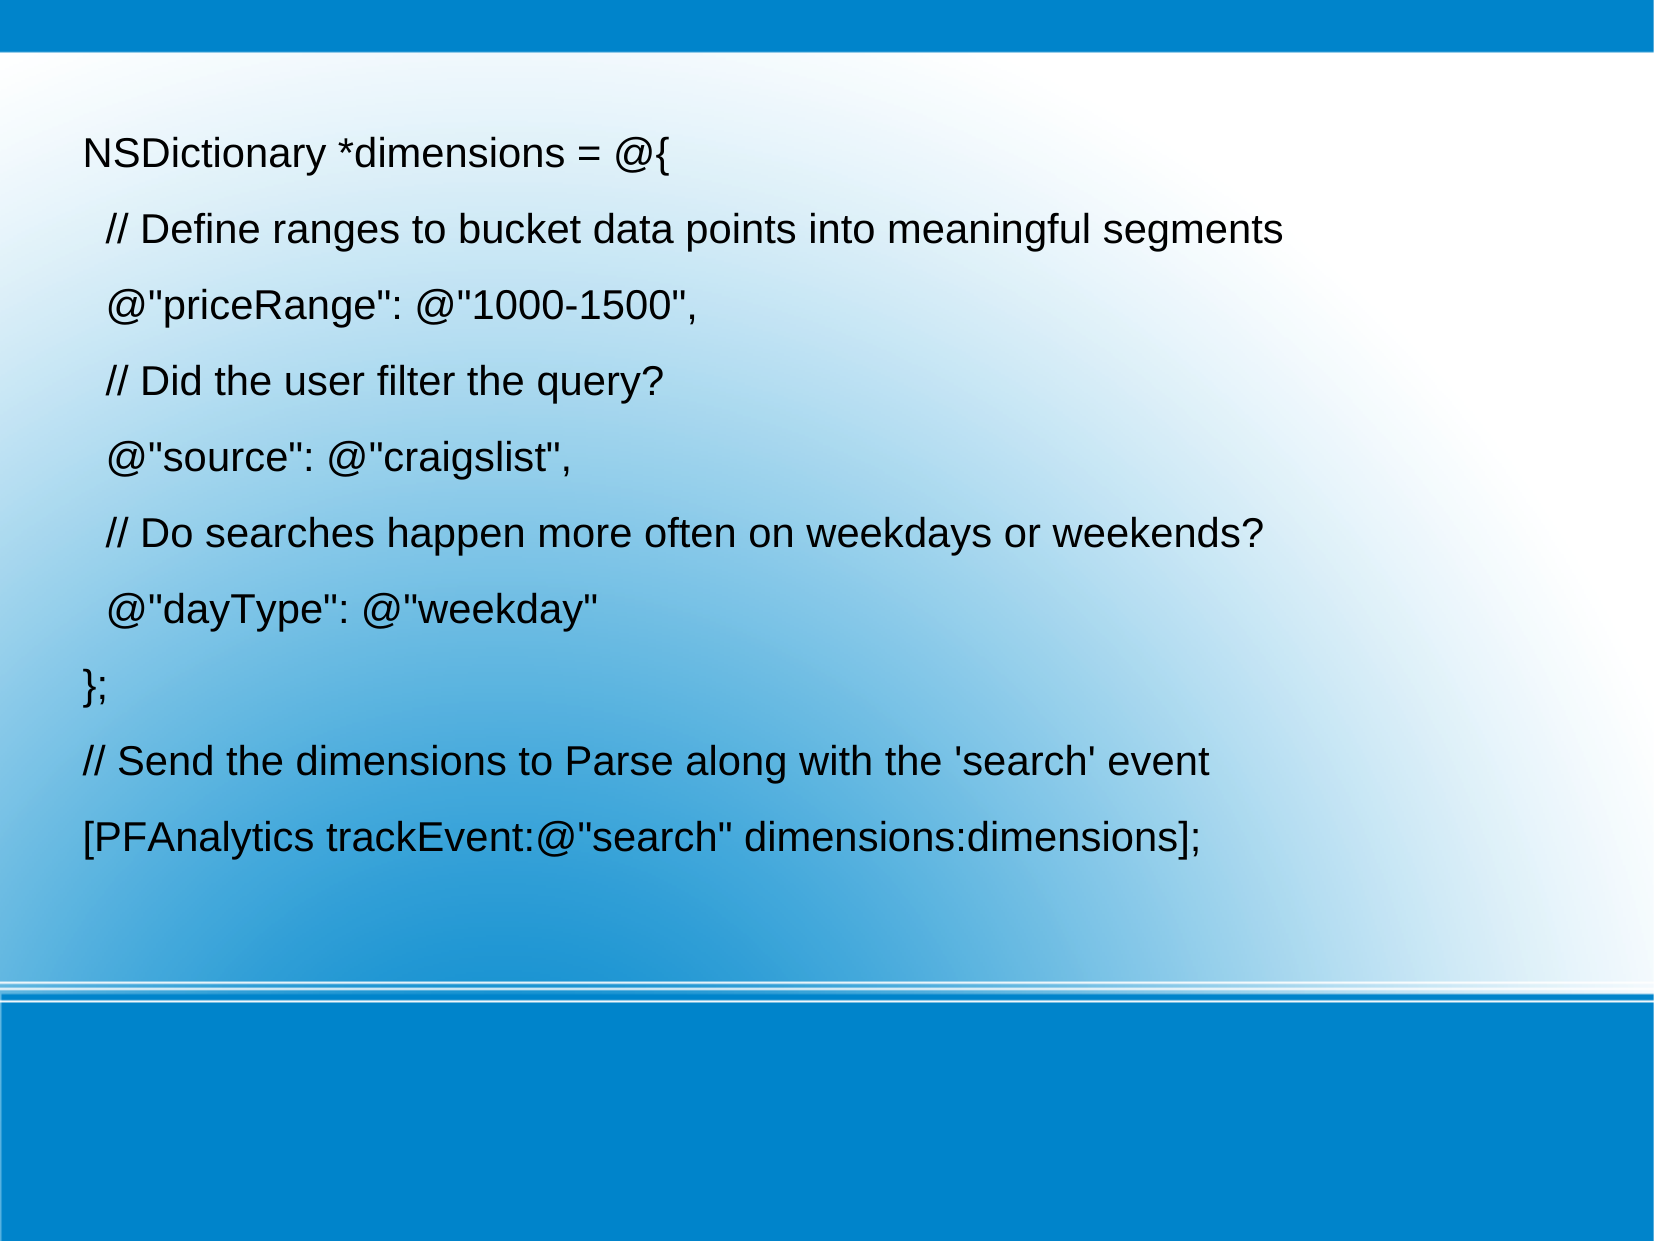

# NSDictionary *dimensions = @{
 // Define ranges to bucket data points into meaningful segments
 @"priceRange": @"1000-1500",
 // Did the user filter the query?
 @"source": @"craigslist",
 // Do searches happen more often on weekdays or weekends?
 @"dayType": @"weekday"
};
// Send the dimensions to Parse along with the 'search' event
[PFAnalytics trackEvent:@"search" dimensions:dimensions];